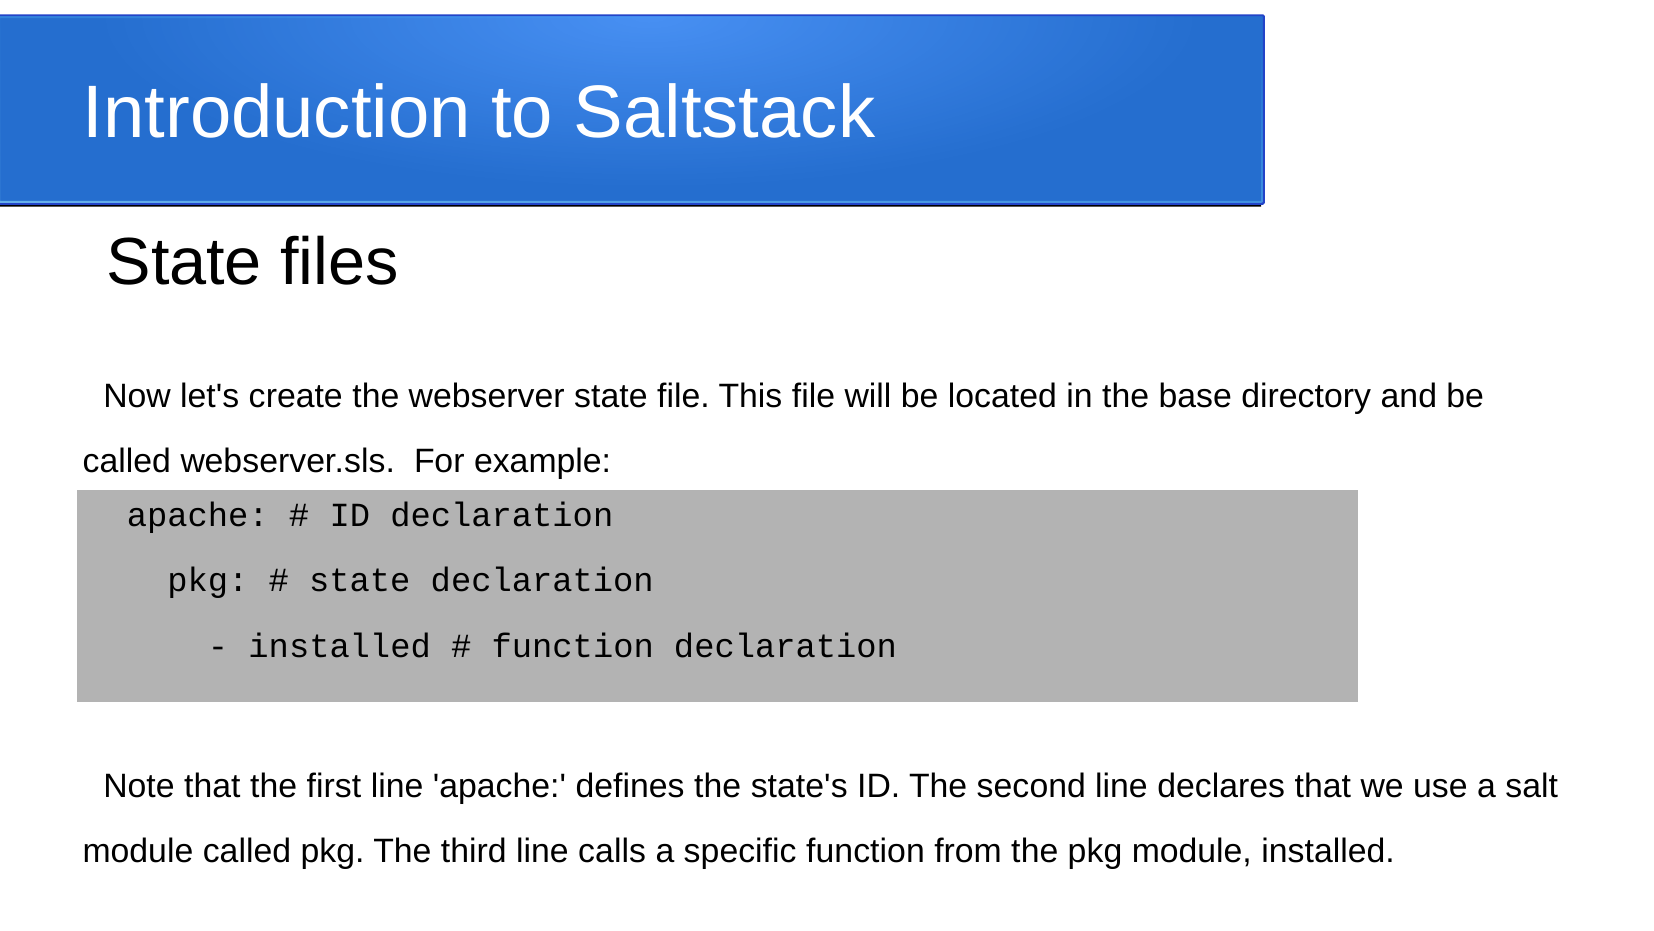

# Introduction to Saltstack
State files
Now let's create the webserver state file. This file will be located in the base directory and be called webserver.sls. For example:
Note that the first line 'apache:' defines the state's ID. The second line declares that we use a salt module called pkg. The third line calls a specific function from the pkg module, installed.
| apache: # ID declaration pkg: # state declaration - installed # function declaration |
| --- |